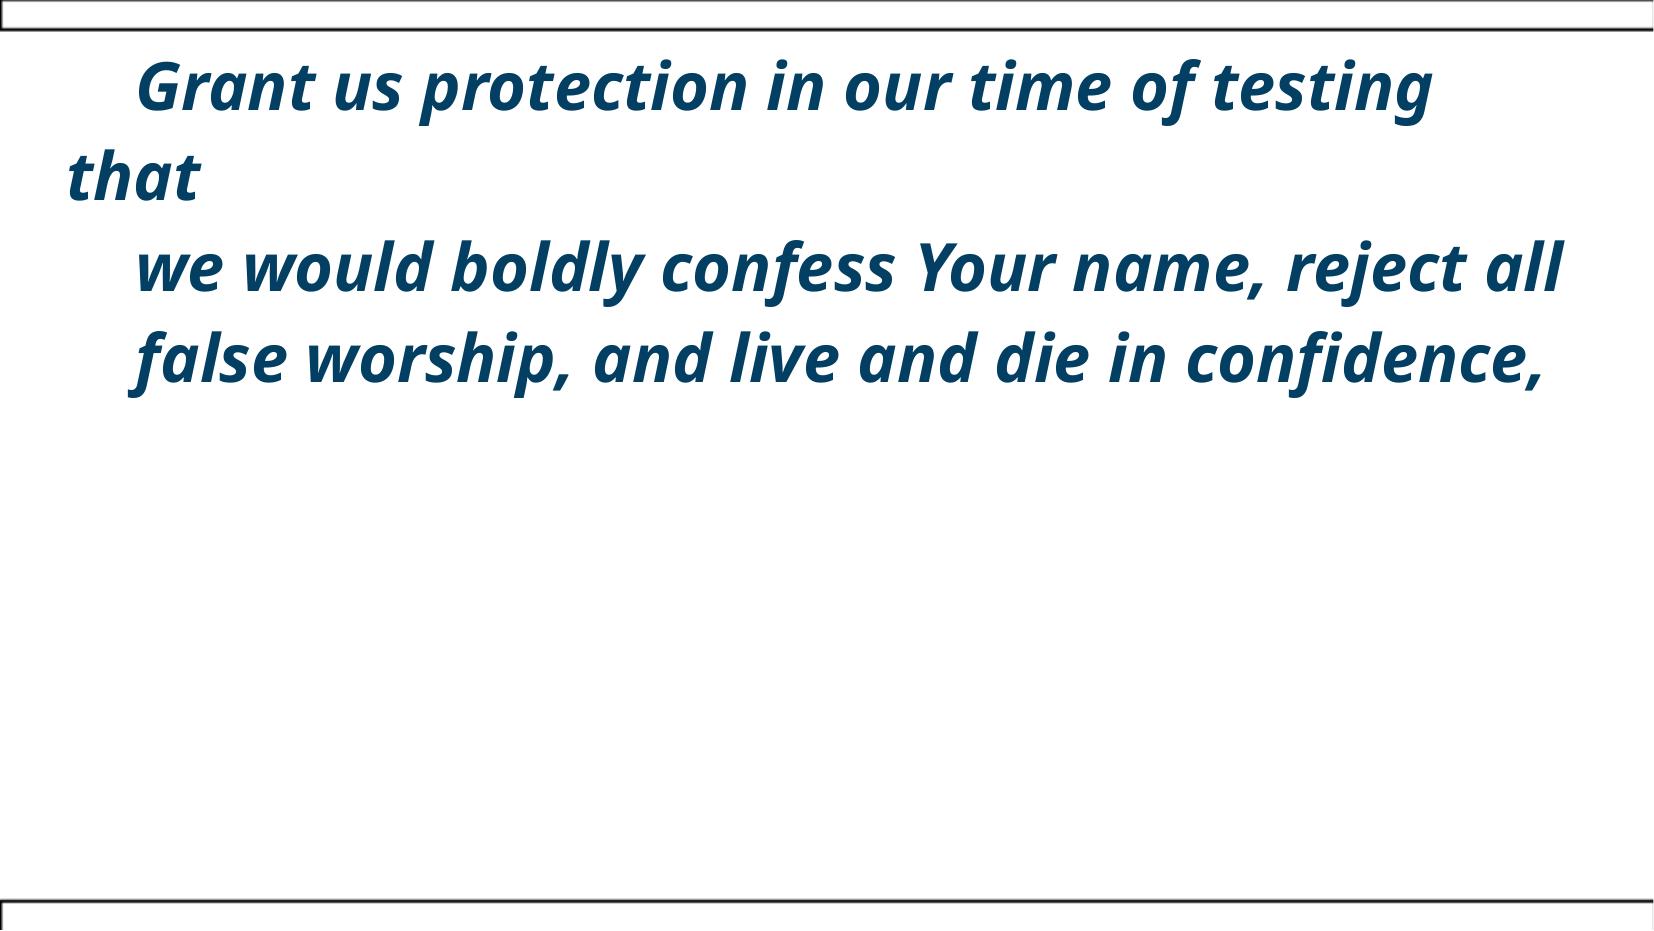

Grant us protection in our time of testing that
 we would boldly confess Your name, reject all
 false worship, and live and die in confidence,